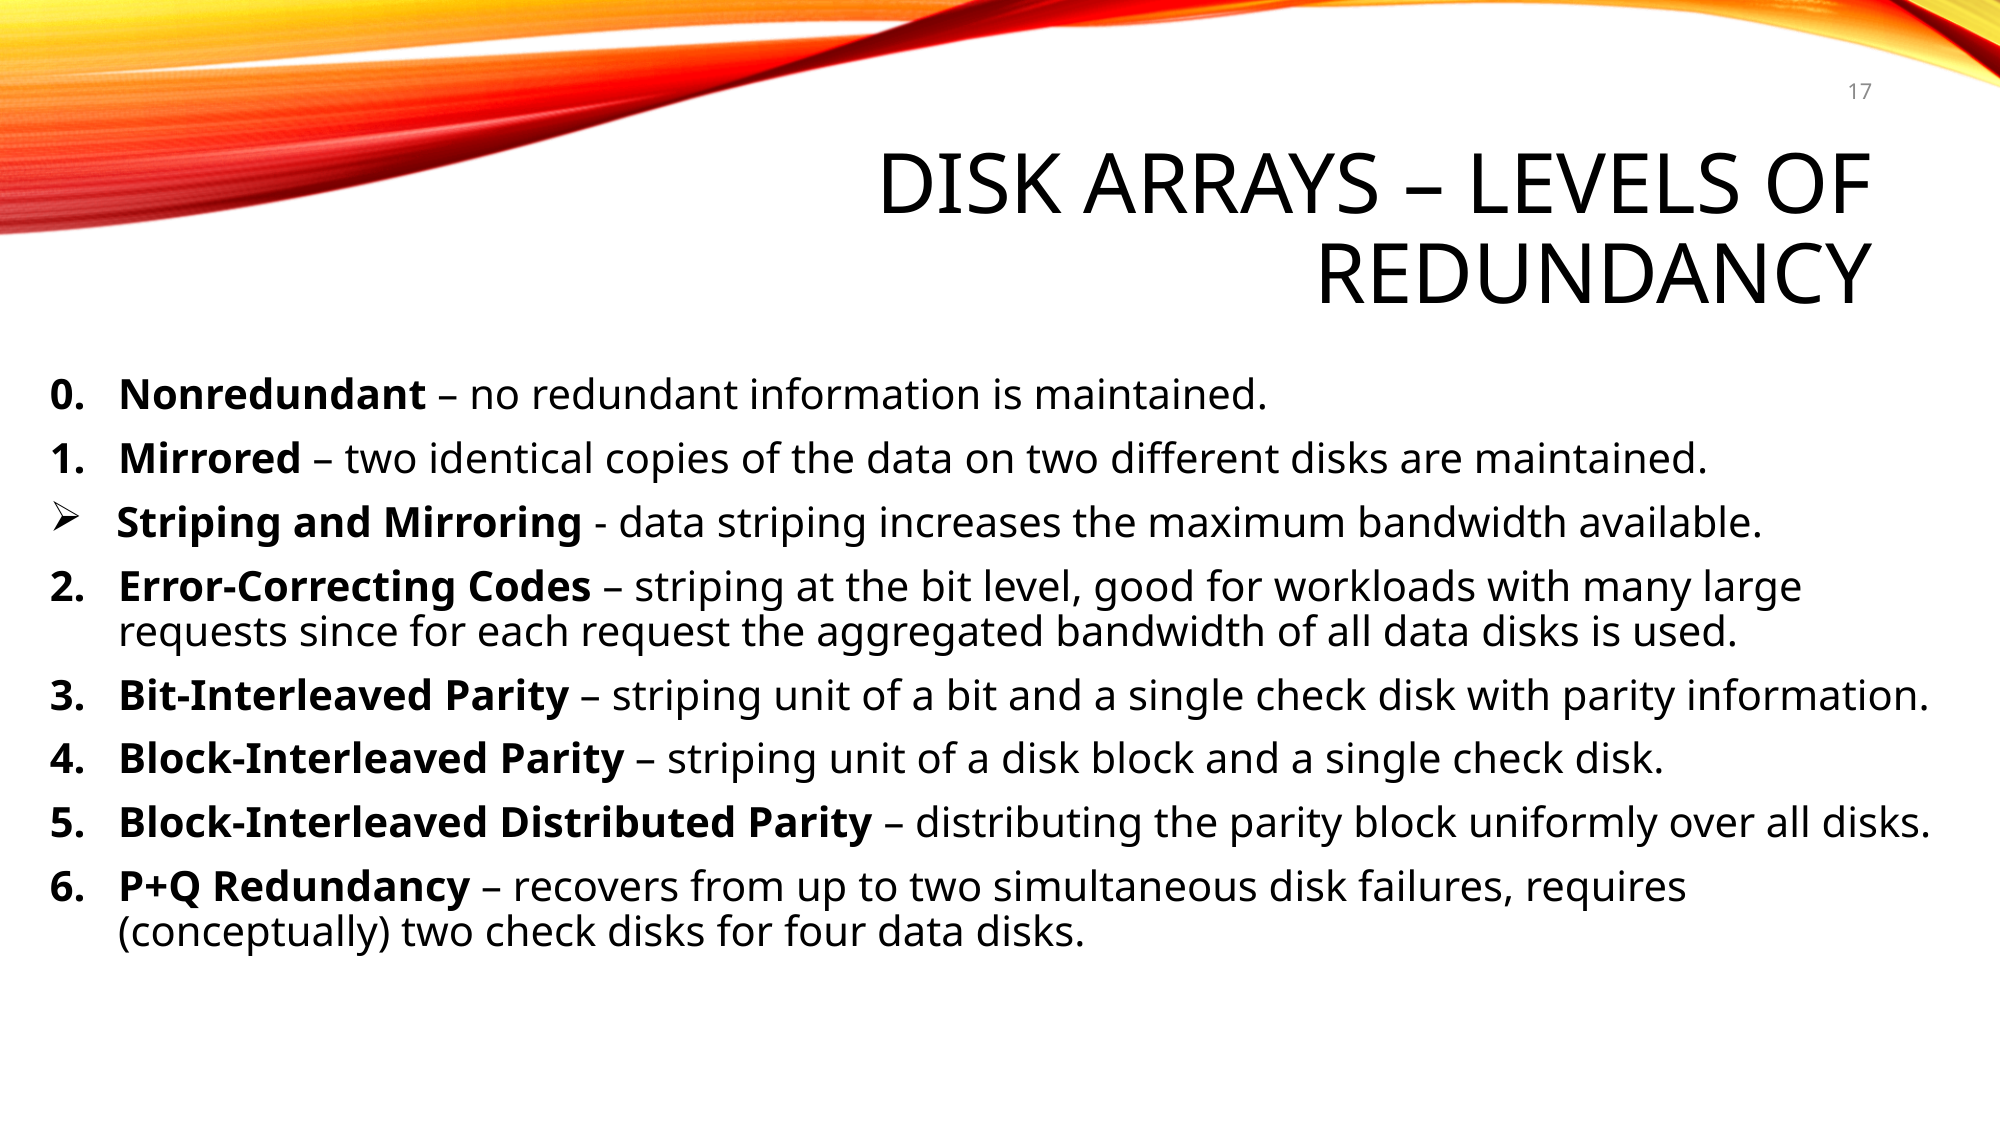

# Disk arrays – levels of redundancy
0. Nonredundant – no redundant information is maintained.
Mirrored – two identical copies of the data on two different disks are maintained.
 Striping and Mirroring - data striping increases the maximum bandwidth available.
Error-Correcting Codes – striping at the bit level, good for workloads with many large requests since for each request the aggregated bandwidth of all data disks is used.
Bit-Interleaved Parity – striping unit of a bit and a single check disk with parity information.
Block-Interleaved Parity – striping unit of a disk block and a single check disk.
Block-Interleaved Distributed Parity – distributing the parity block uniformly over all disks.
P+Q Redundancy – recovers from up to two simultaneous disk failures, requires (conceptually) two check disks for four data disks.